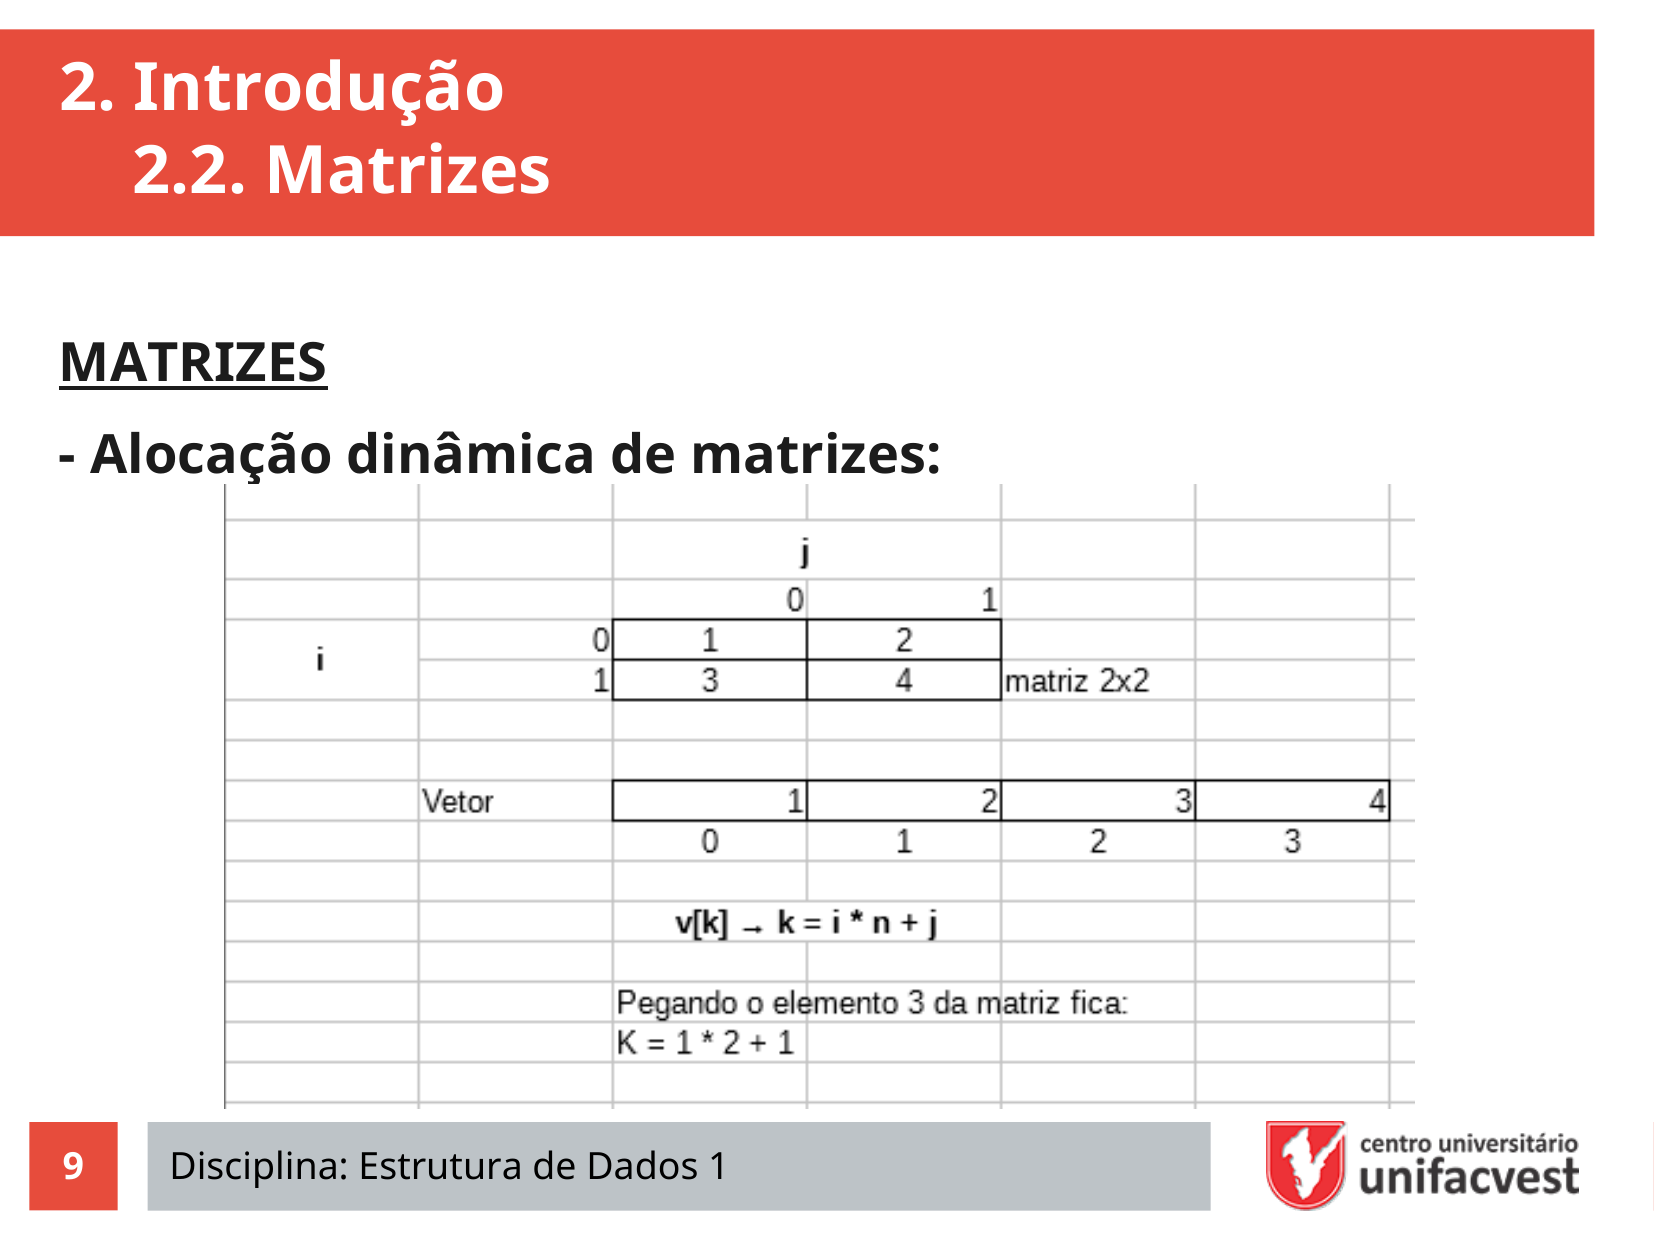

# 2. Introdução 2.2. Matrizes
MATRIZES
- Alocação dinâmica de matrizes:
9
Disciplina: Estrutura de Dados 1